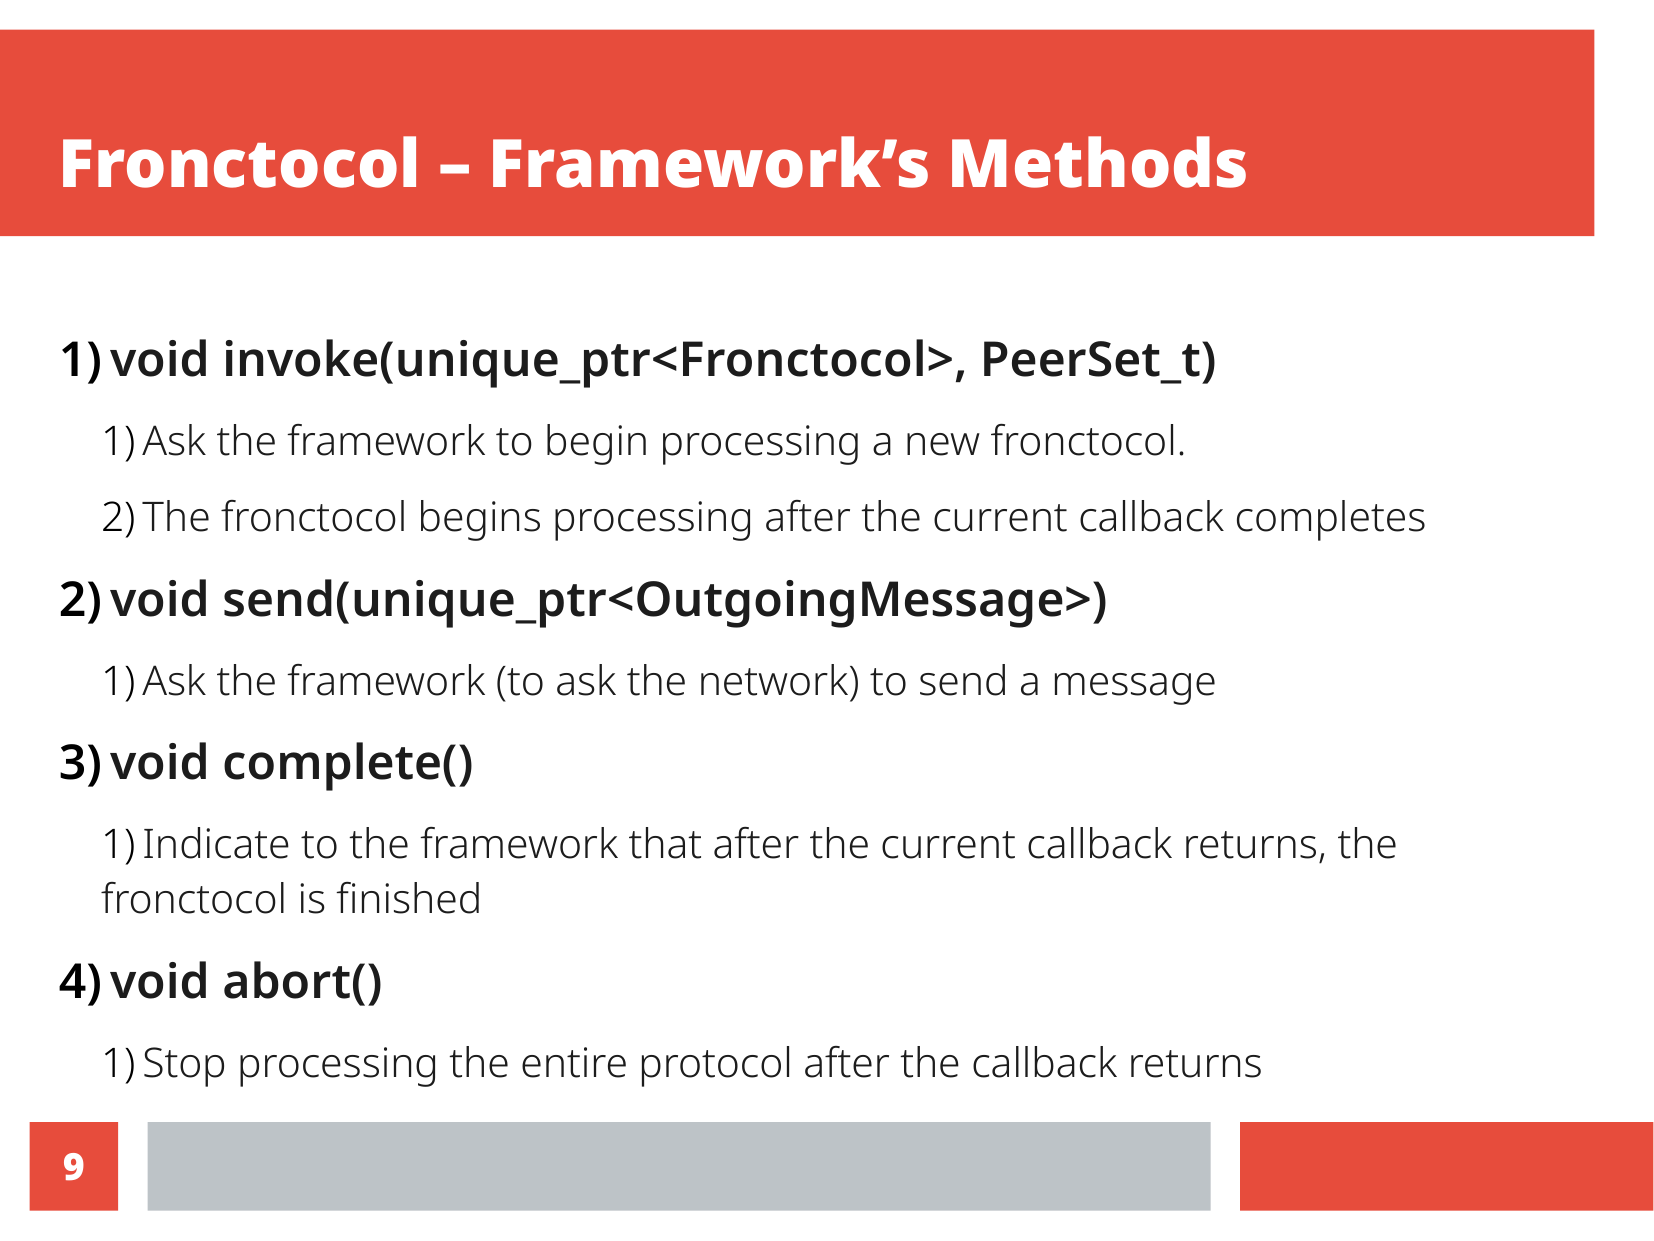

# Fronctocol – Framework’s Methods
 void invoke(unique_ptr<Fronctocol>, PeerSet_t)
 Ask the framework to begin processing a new fronctocol.
 The fronctocol begins processing after the current callback completes
 void send(unique_ptr<OutgoingMessage>)
 Ask the framework (to ask the network) to send a message
 void complete()
 Indicate to the framework that after the current callback returns, the fronctocol is finished
 void abort()
 Stop processing the entire protocol after the callback returns
9